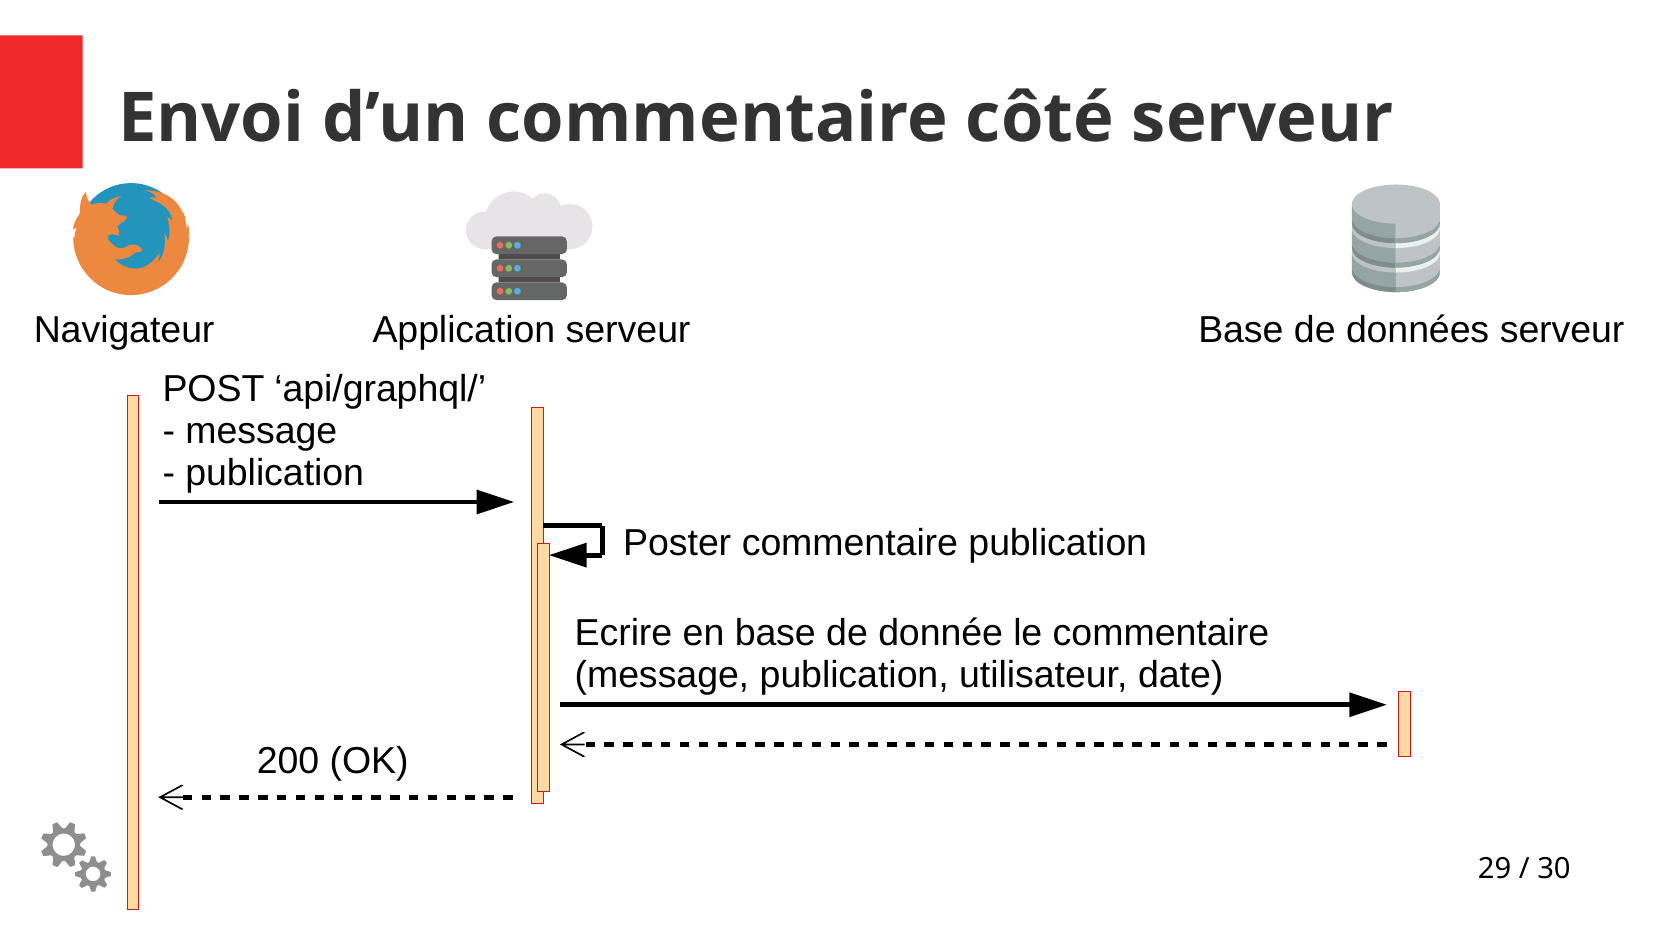

# Envoi d’un commentaire côté serveur
Navigateur
Application serveur
Base de données serveur
POST ‘api/graphql/’
- message
- publication
Poster commentaire publication
Ecrire en base de donnée le commentaire
(message, publication, utilisateur, date)
200 (OK)
29